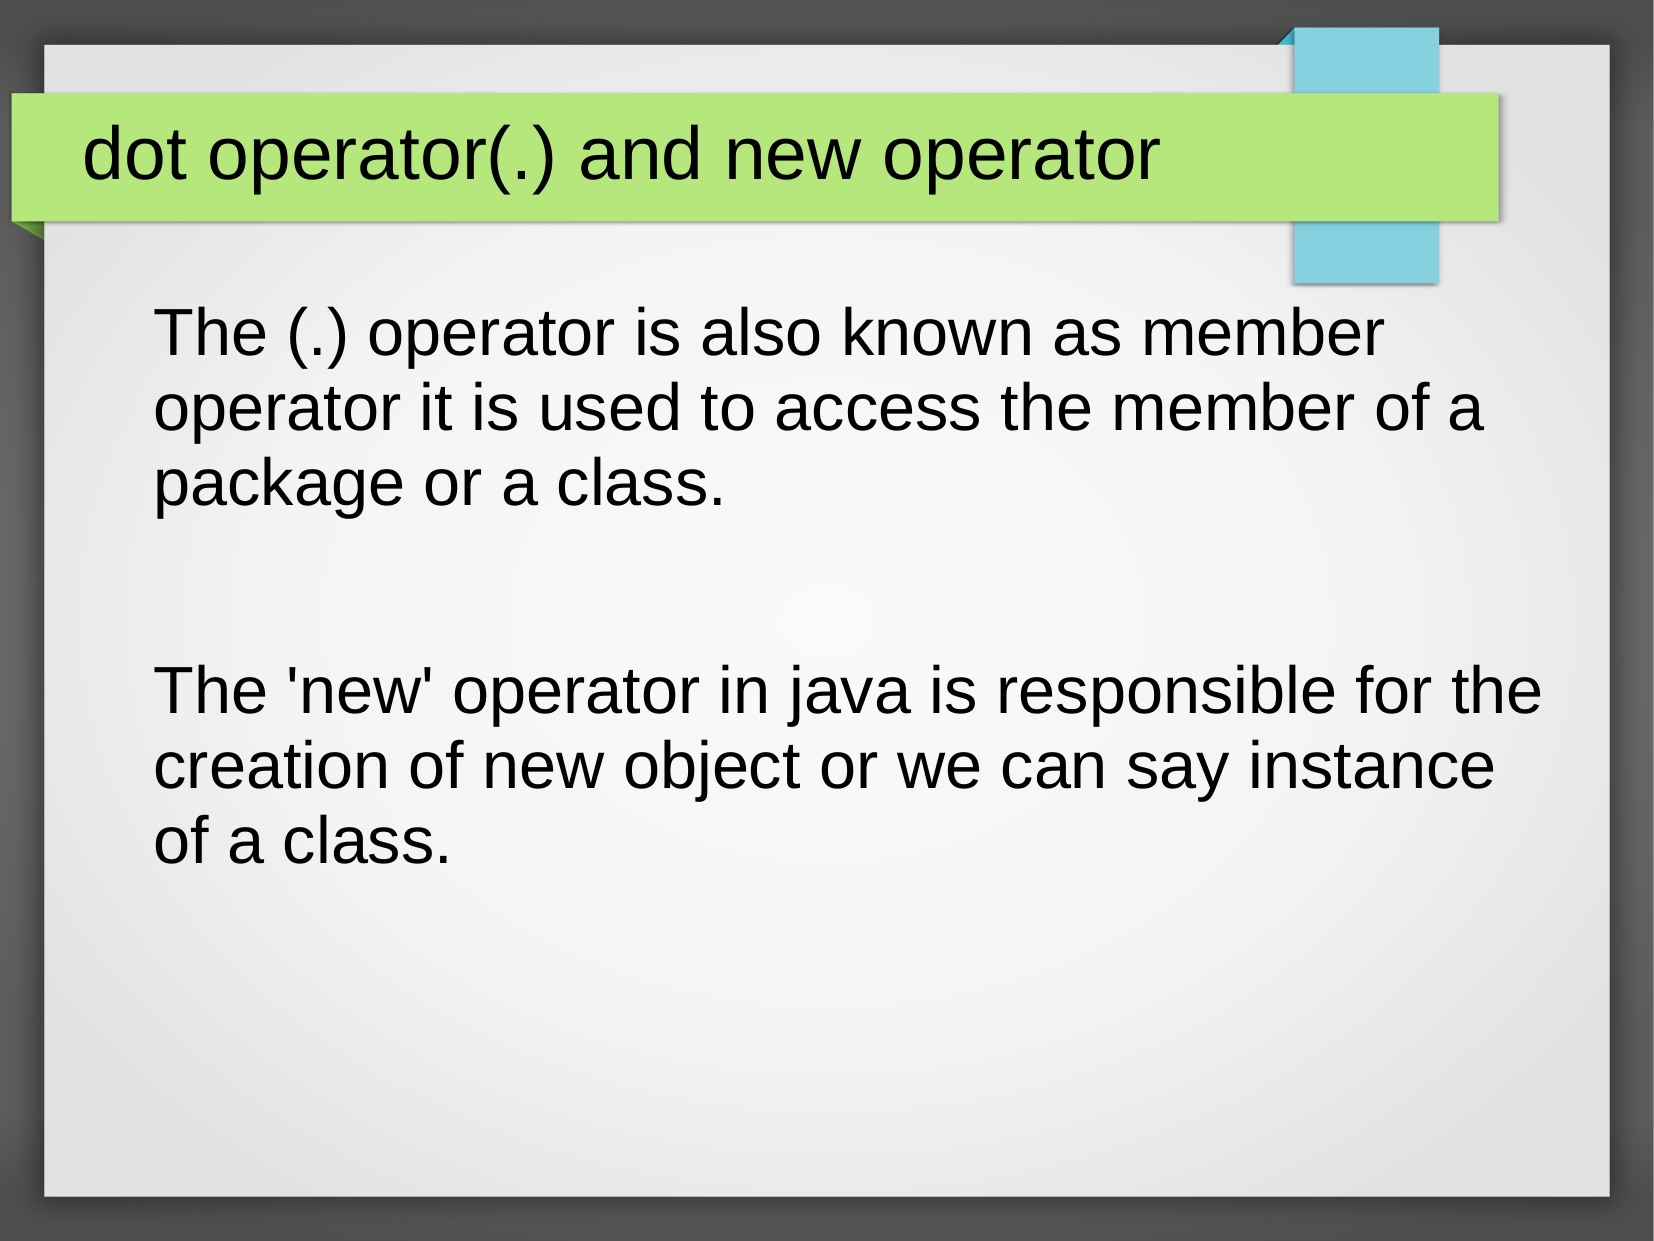

# dot operator(.) and new operator
The (.) operator is also known as member operator it is used to access the member of a package or a class.
The 'new' operator in java is responsible for the creation of new object or we can say instance of a class.